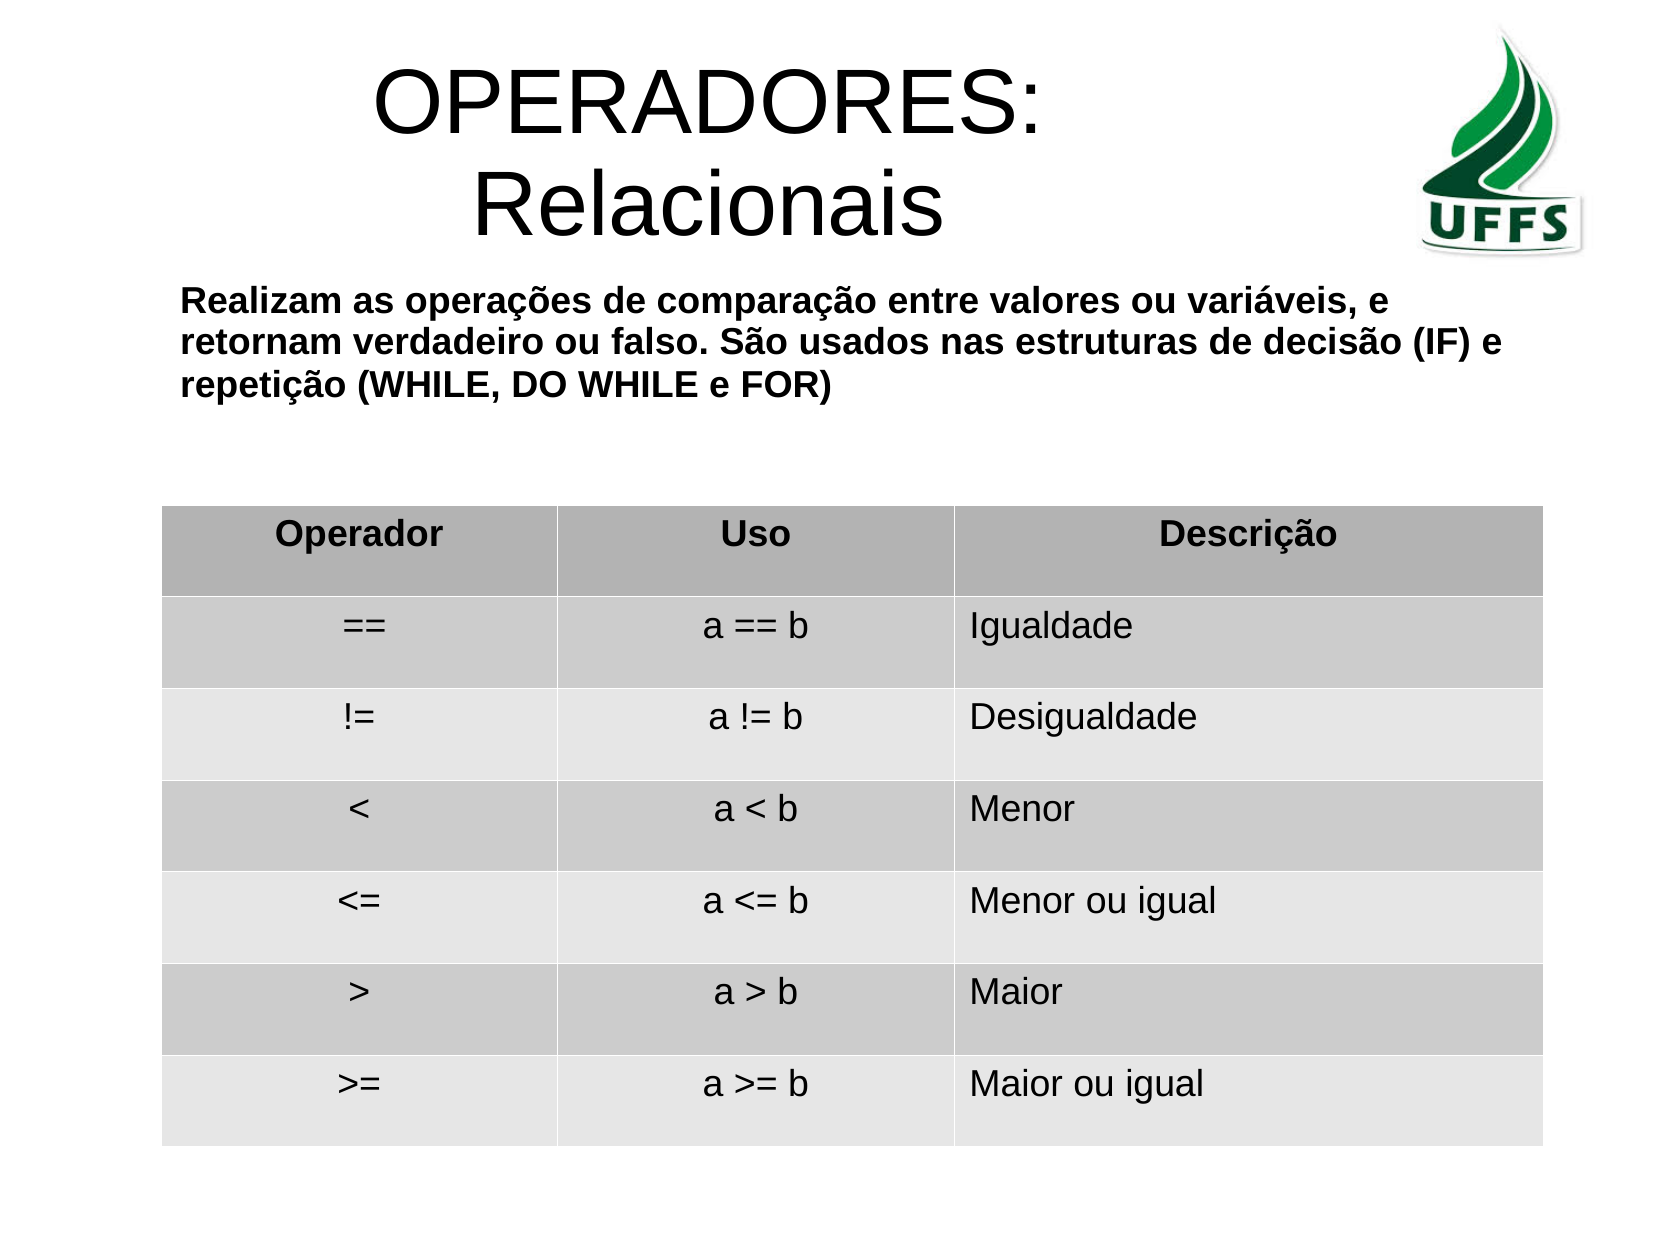

# OPERADORES: Relacionais
Realizam as operações de comparação entre valores ou variáveis, e retornam verdadeiro ou falso. São usados nas estruturas de decisão (IF) e repetição (WHILE, DO WHILE e FOR)
| Operador | Uso | Descrição |
| --- | --- | --- |
| == | a == b | Igualdade |
| != | a != b | Desigualdade |
| < | a < b | Menor |
| <= | a <= b | Menor ou igual |
| > | a > b | Maior |
| >= | a >= b | Maior ou igual |